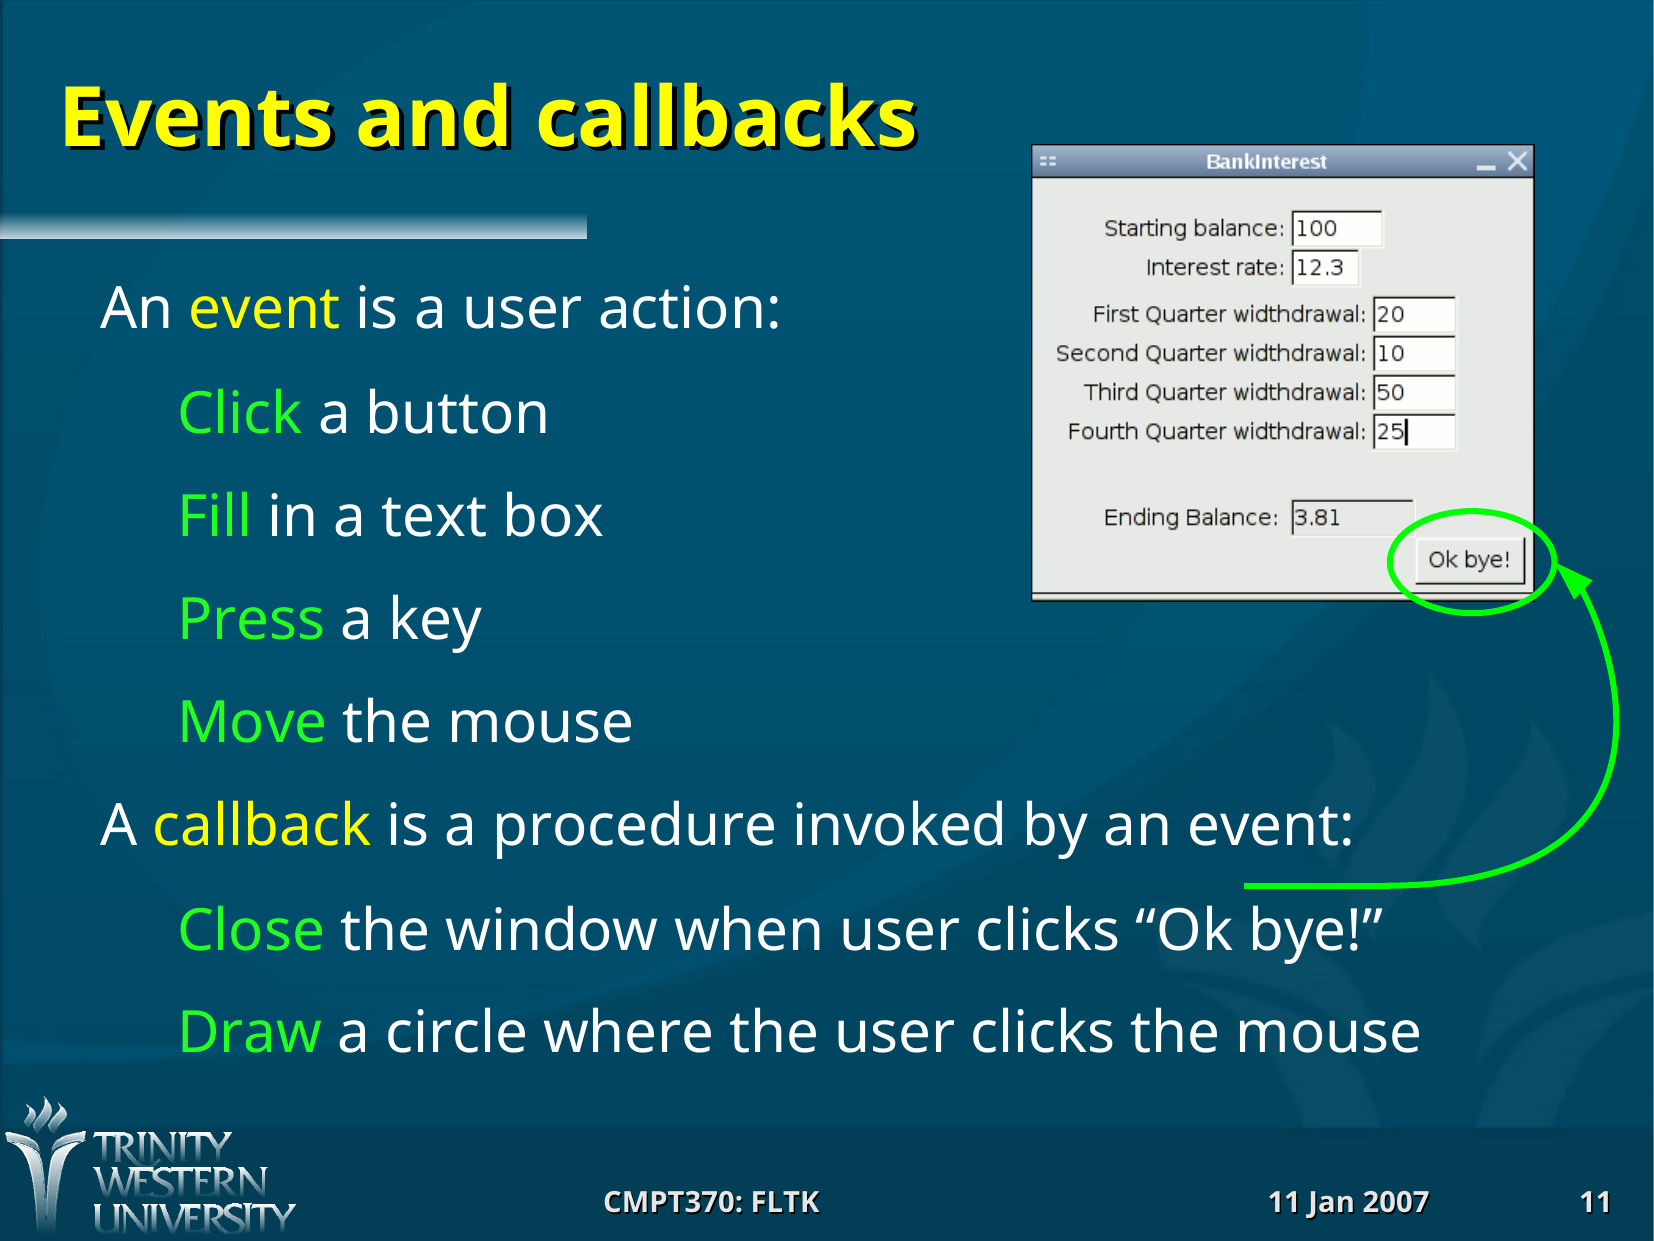

# Events and callbacks
An event is a user action:
Click a button
Fill in a text box
Press a key
Move the mouse
A callback is a procedure invoked by an event:
Close the window when user clicks “Ok bye!”
Draw a circle where the user clicks the mouse
CMPT370: FLTK
11 Jan 2007
11